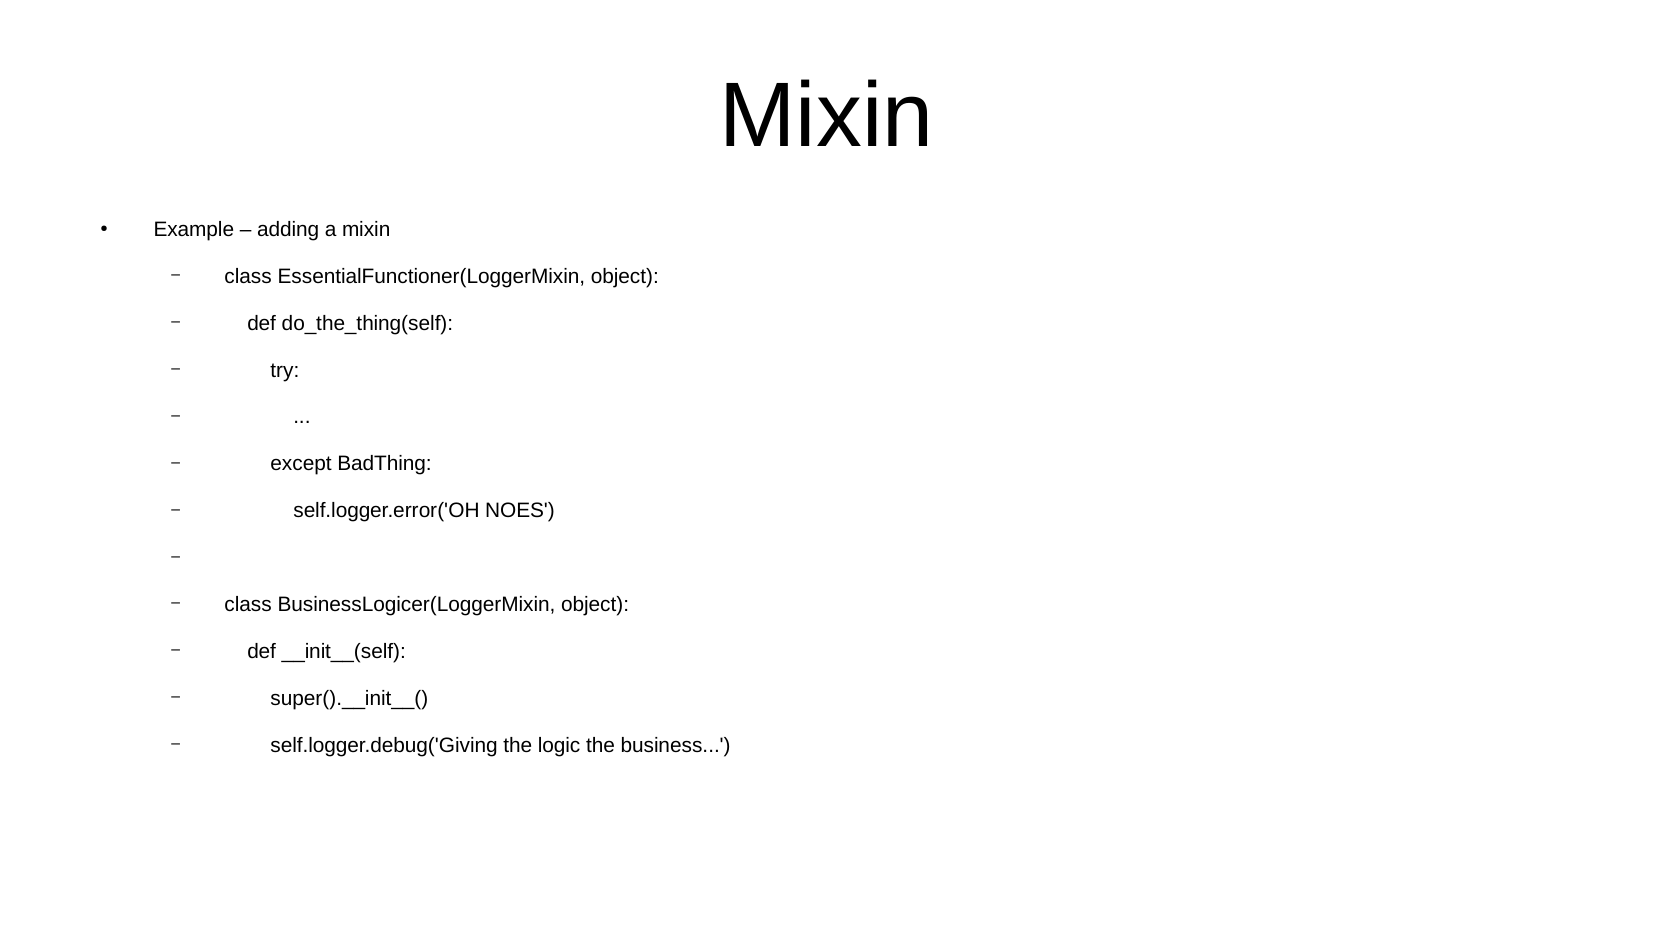

# Mixin
Example – adding a mixin
class EssentialFunctioner(LoggerMixin, object):
 def do_the_thing(self):
 try:
 ...
 except BadThing:
 self.logger.error('OH NOES')
class BusinessLogicer(LoggerMixin, object):
 def __init__(self):
 super().__init__()
 self.logger.debug('Giving the logic the business...')